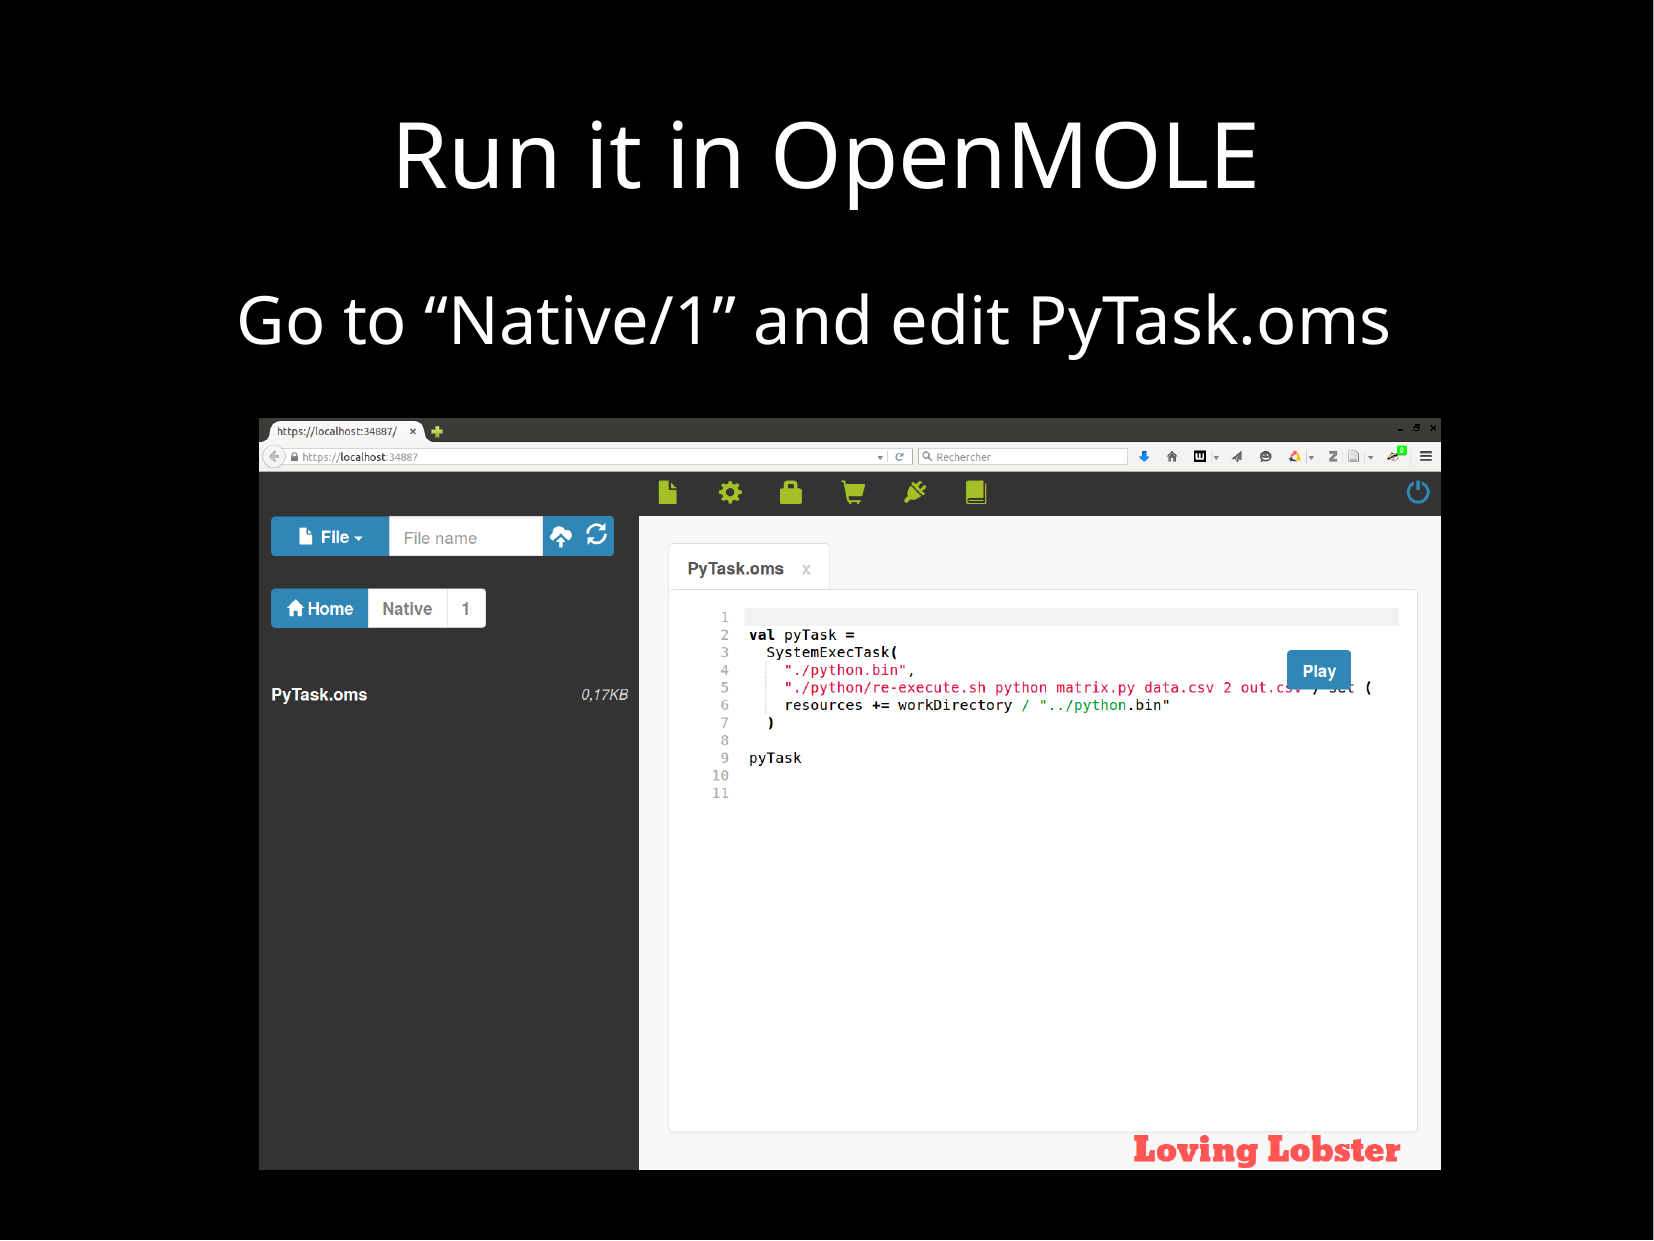

# Run it in OpenMOLE
Go to “Native/1” and edit PyTask.oms